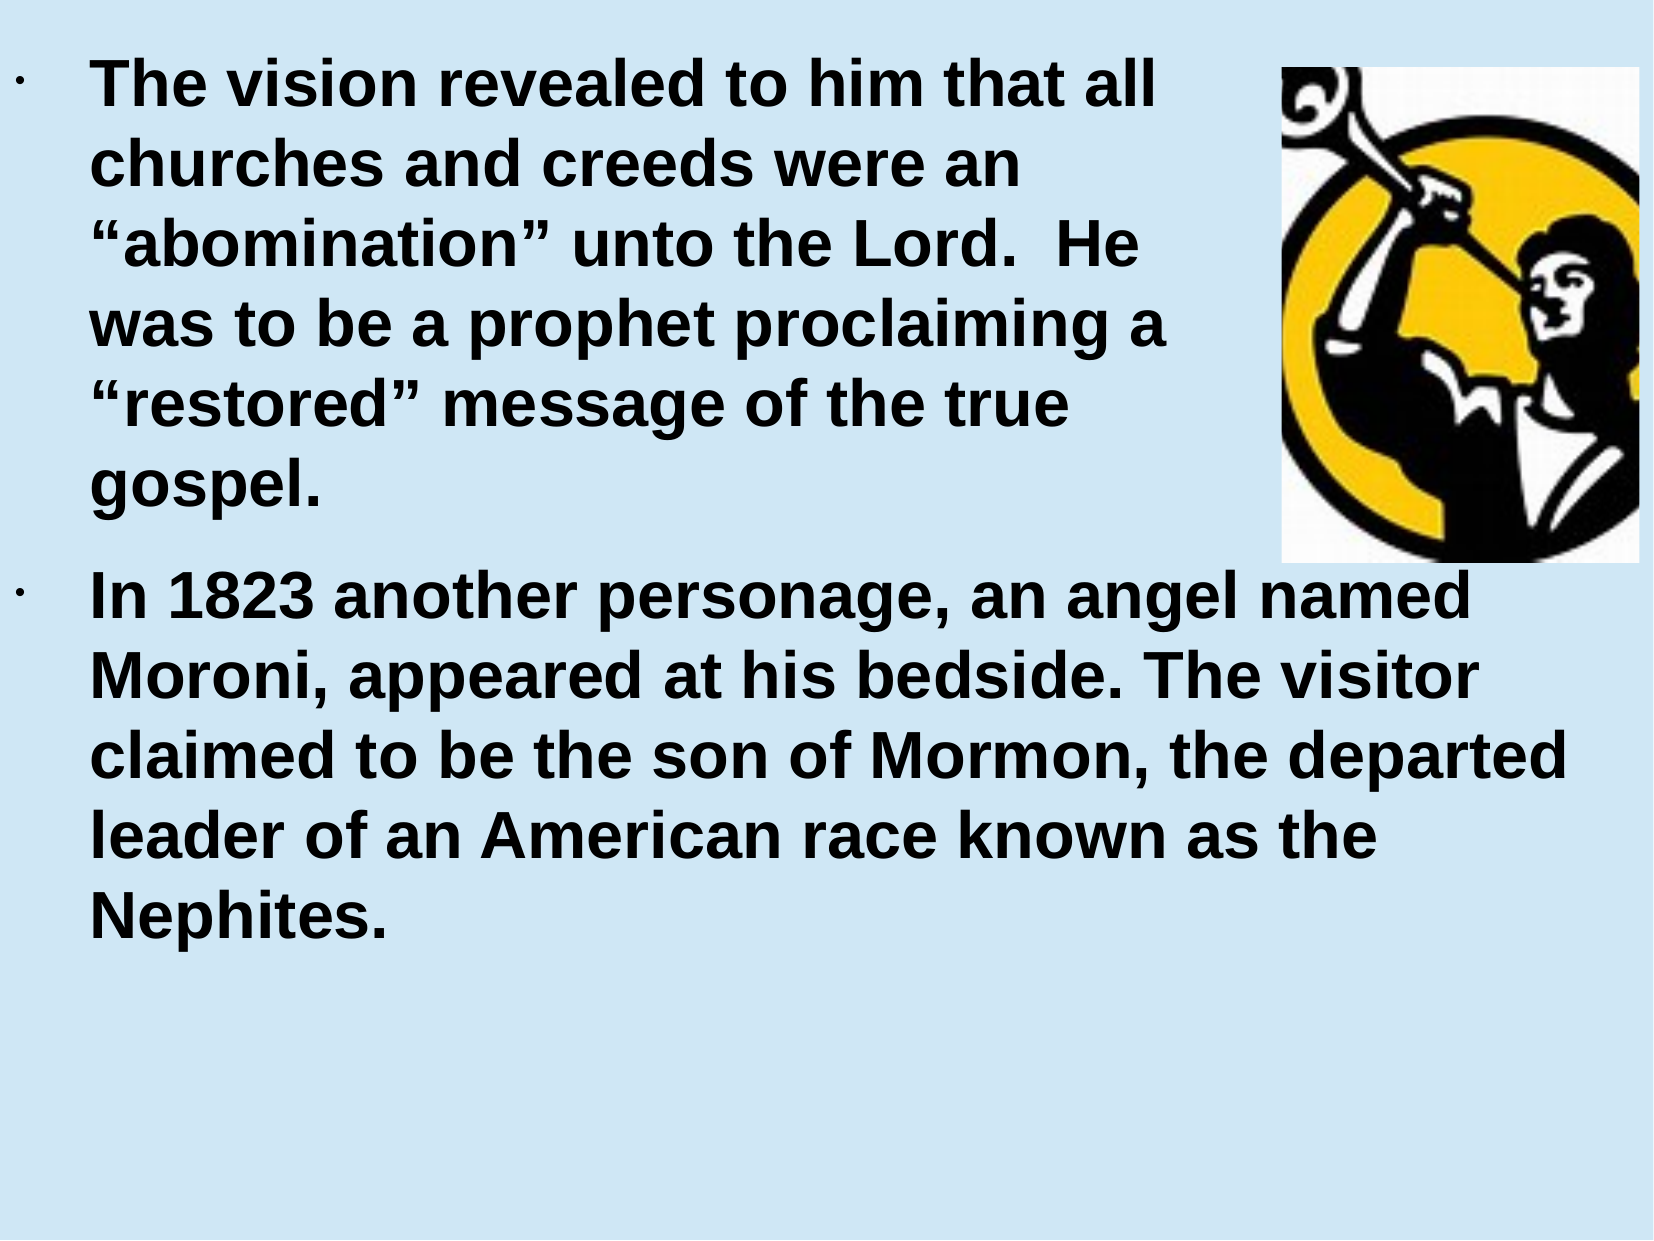

The vision revealed to him that all churches and creeds were an “abomination” unto the Lord. He was to be a prophet proclaiming a “restored” message of the true gospel.
#
In 1823 another personage, an angel named Moroni, appeared at his bedside. The visitor claimed to be the son of Mormon, the departed leader of an American race known as the Nephites.